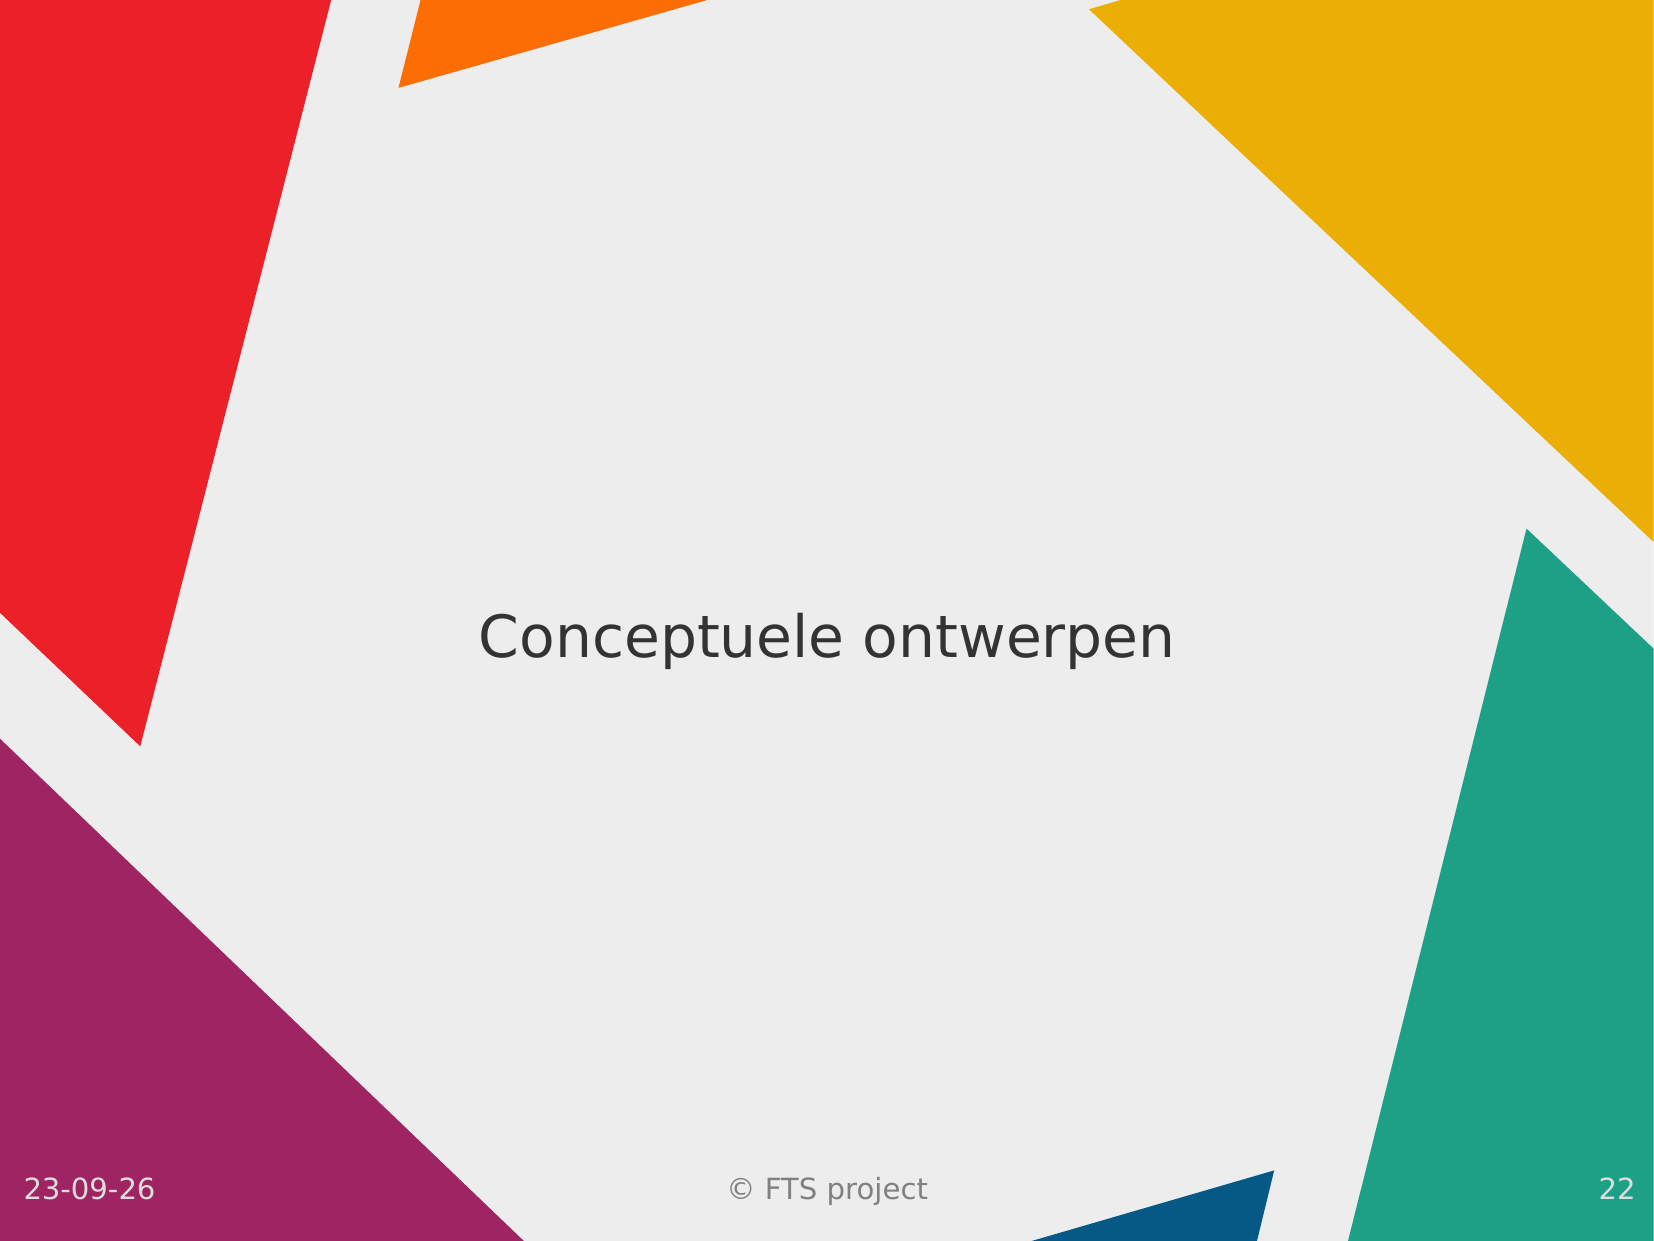

# Conceptuele ontwerpen
© FTS project
22